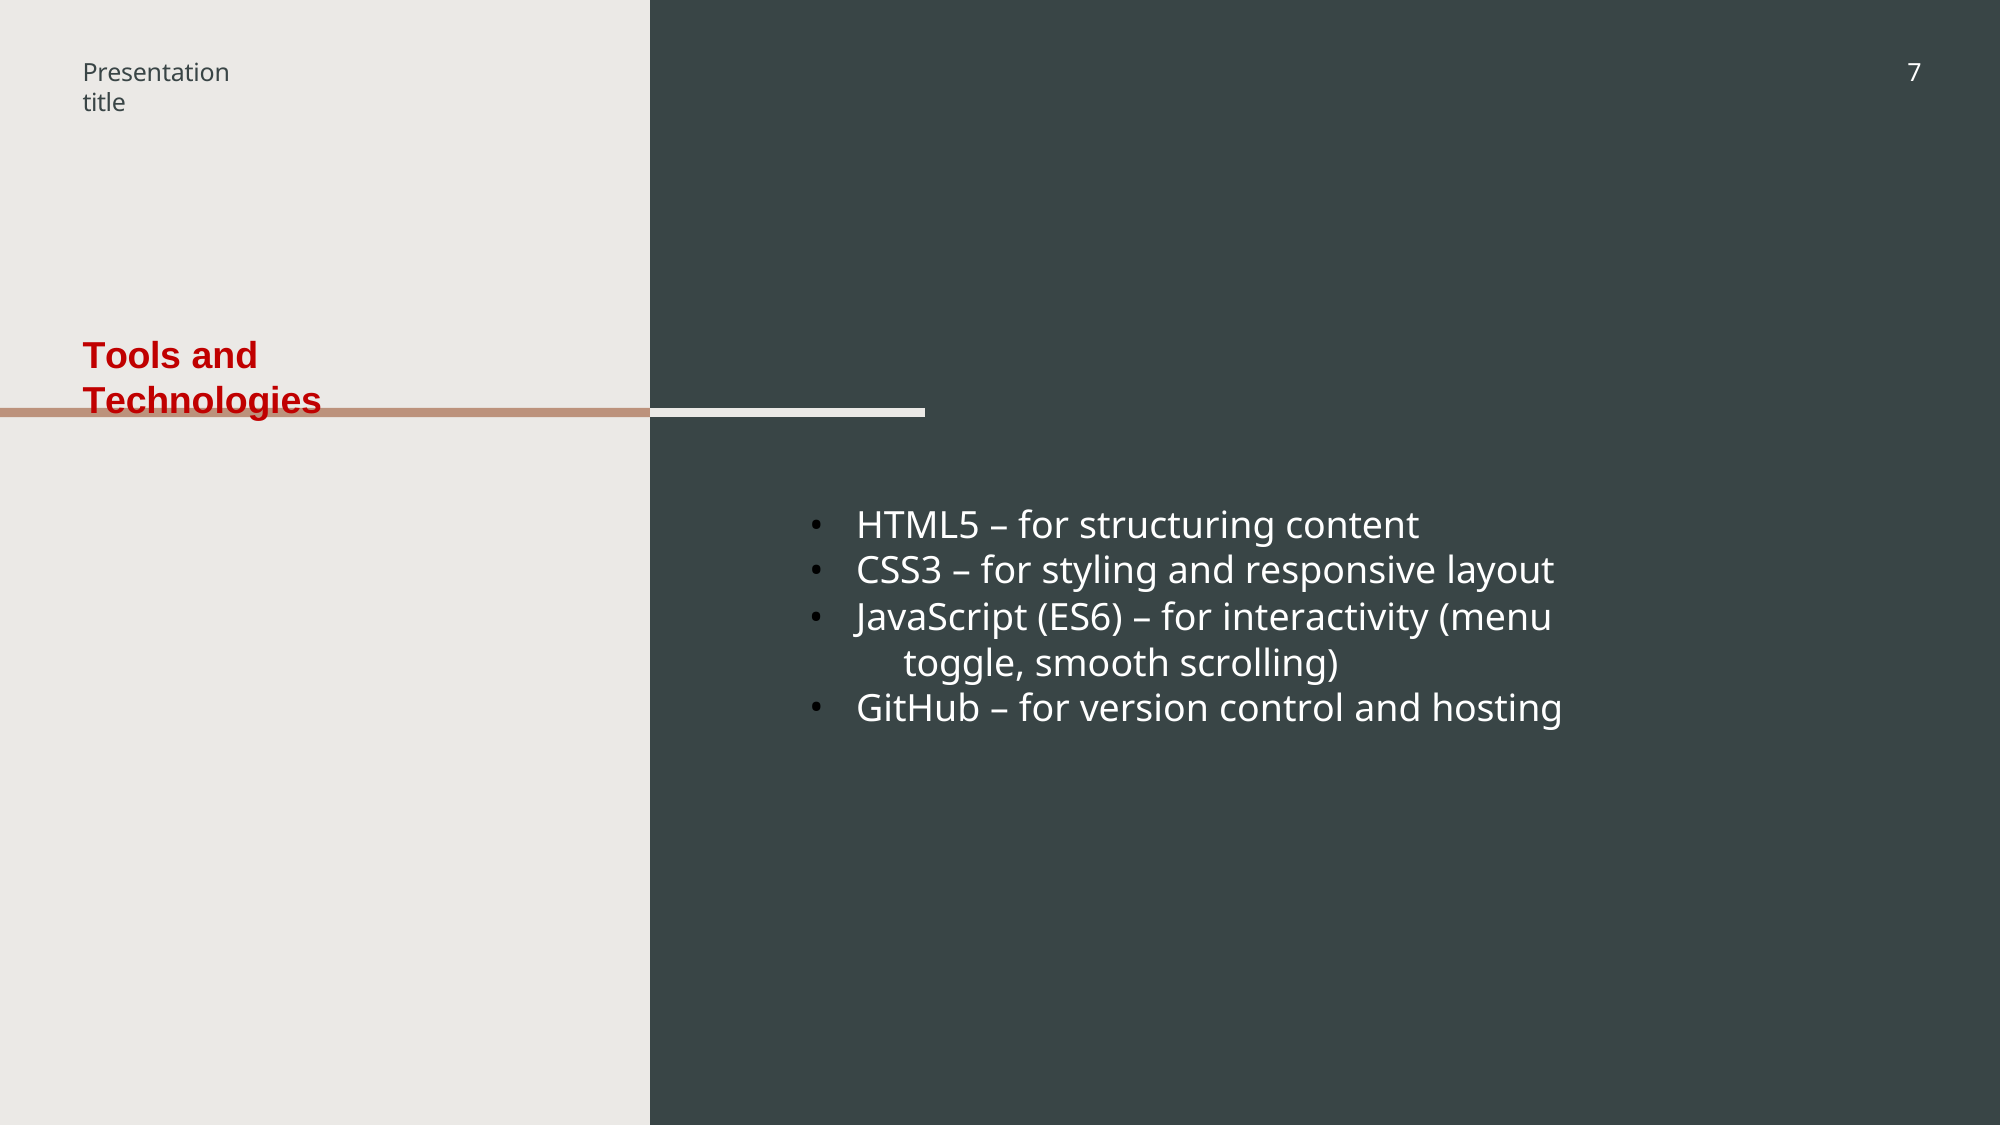

Presentation title
7
Tools and Technologies
HTML5 – for structuring content
CSS3 – for styling and responsive layout
JavaScript (ES6) – for interactivity (menu toggle, smooth scrolling)
GitHub – for version control and hosting